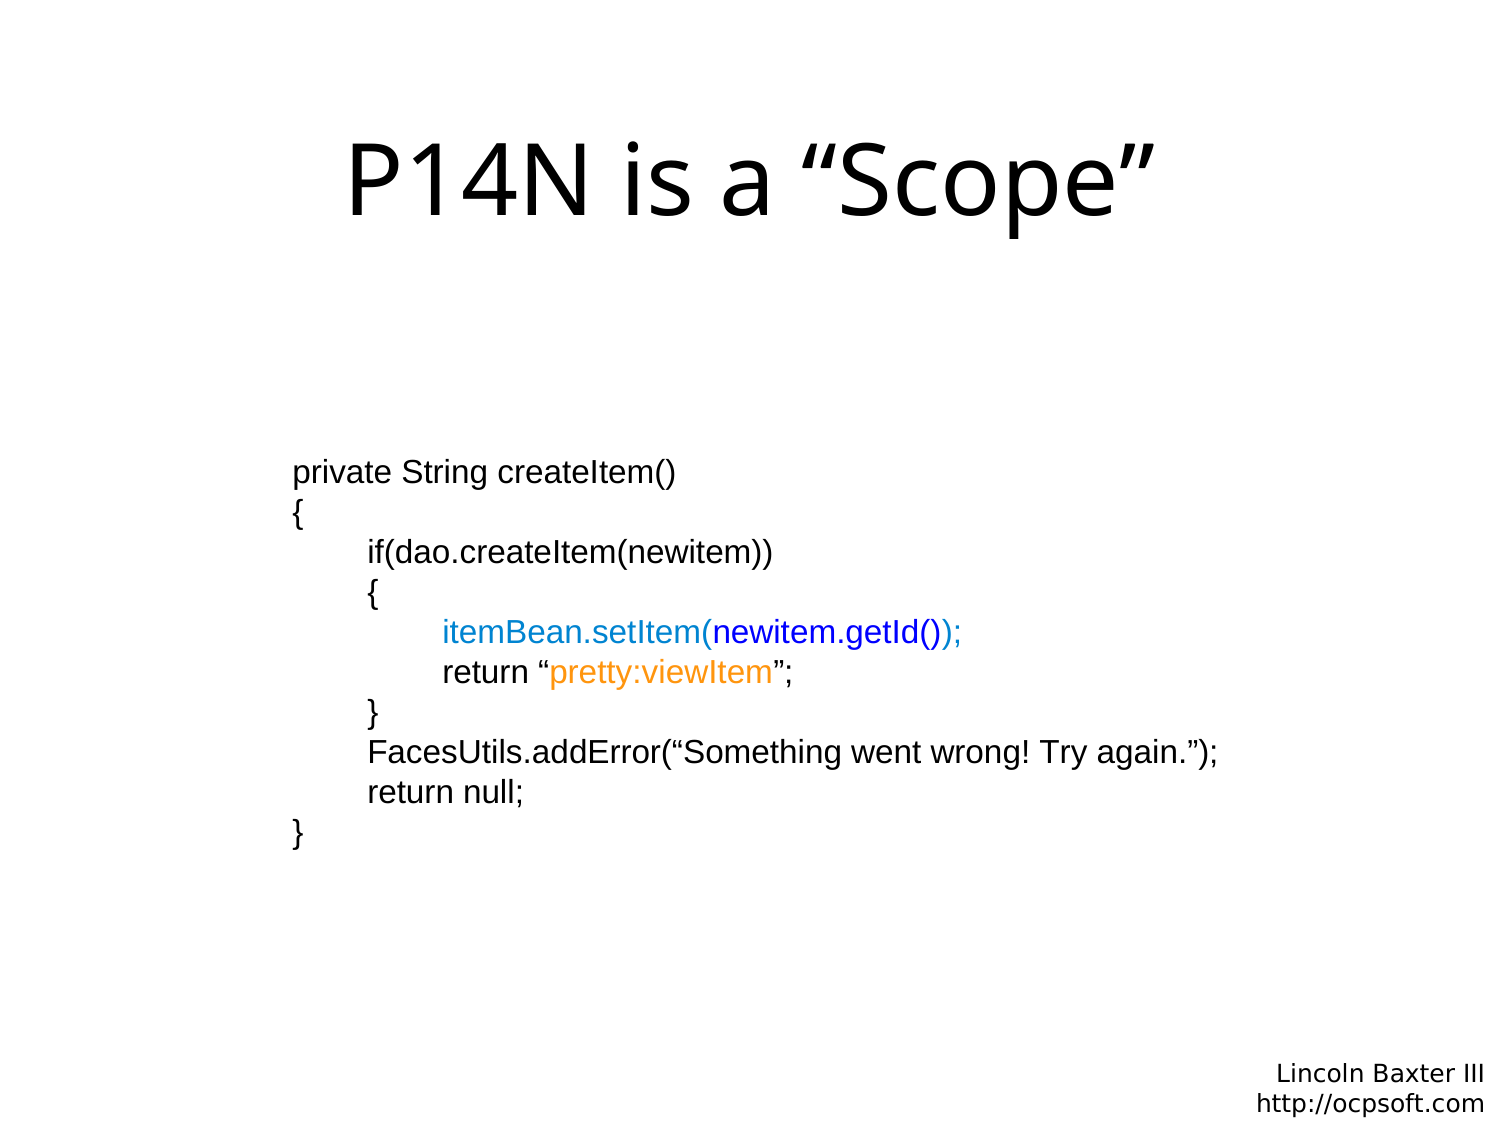

# P14N is a “Scope”
private String createItem()
{
	if(dao.createItem(newitem))
	{
		itemBean.setItem(newitem.getId());
		return “pretty:viewItem”;
	}
	FacesUtils.addError(“Something went wrong! Try again.”);
	return null;
}